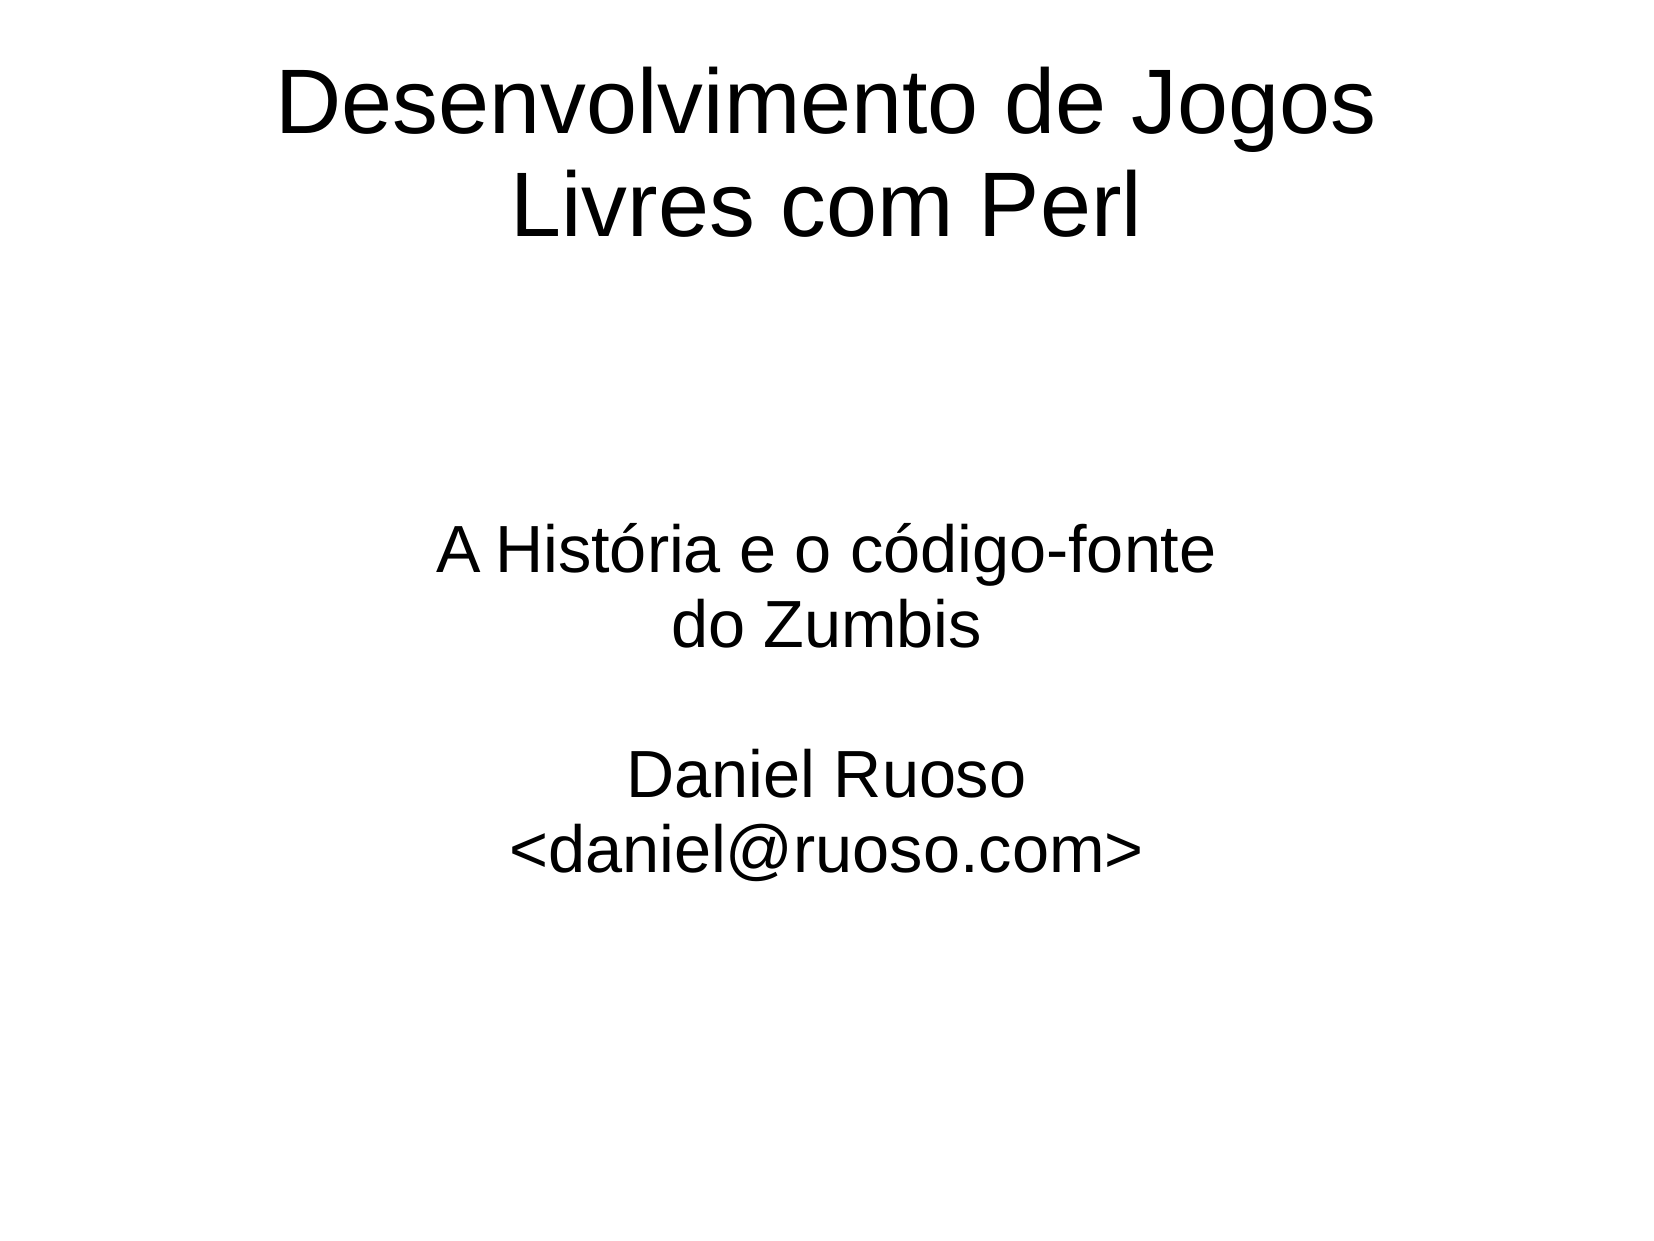

# Desenvolvimento de Jogos Livres com Perl
A História e o código-fonte
do Zumbis
Daniel Ruoso
<daniel@ruoso.com>